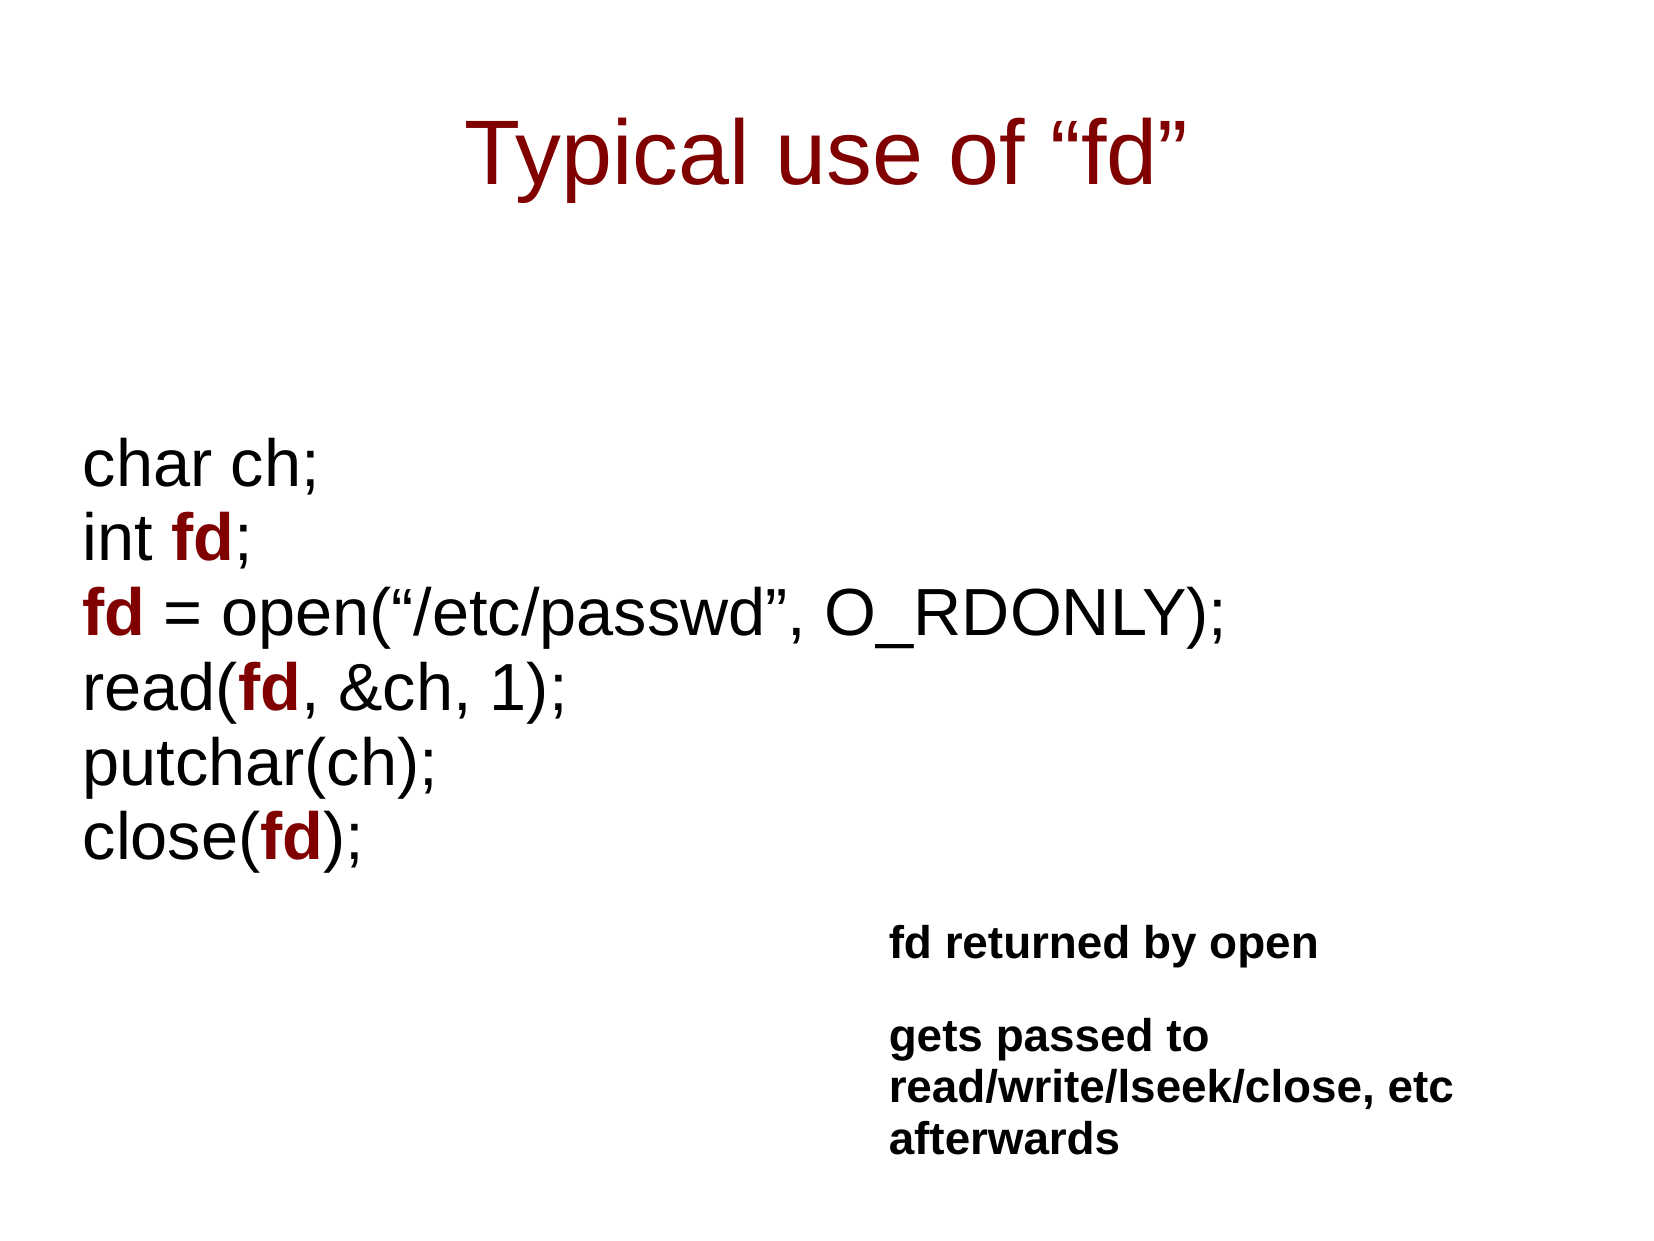

# Typical use of “fd”
char ch;
int fd;
fd = open(“/etc/passwd”, O_RDONLY);
read(fd, &ch, 1);
putchar(ch);
close(fd);
fd returned by open
gets passed to read/write/lseek/close, etc afterwards